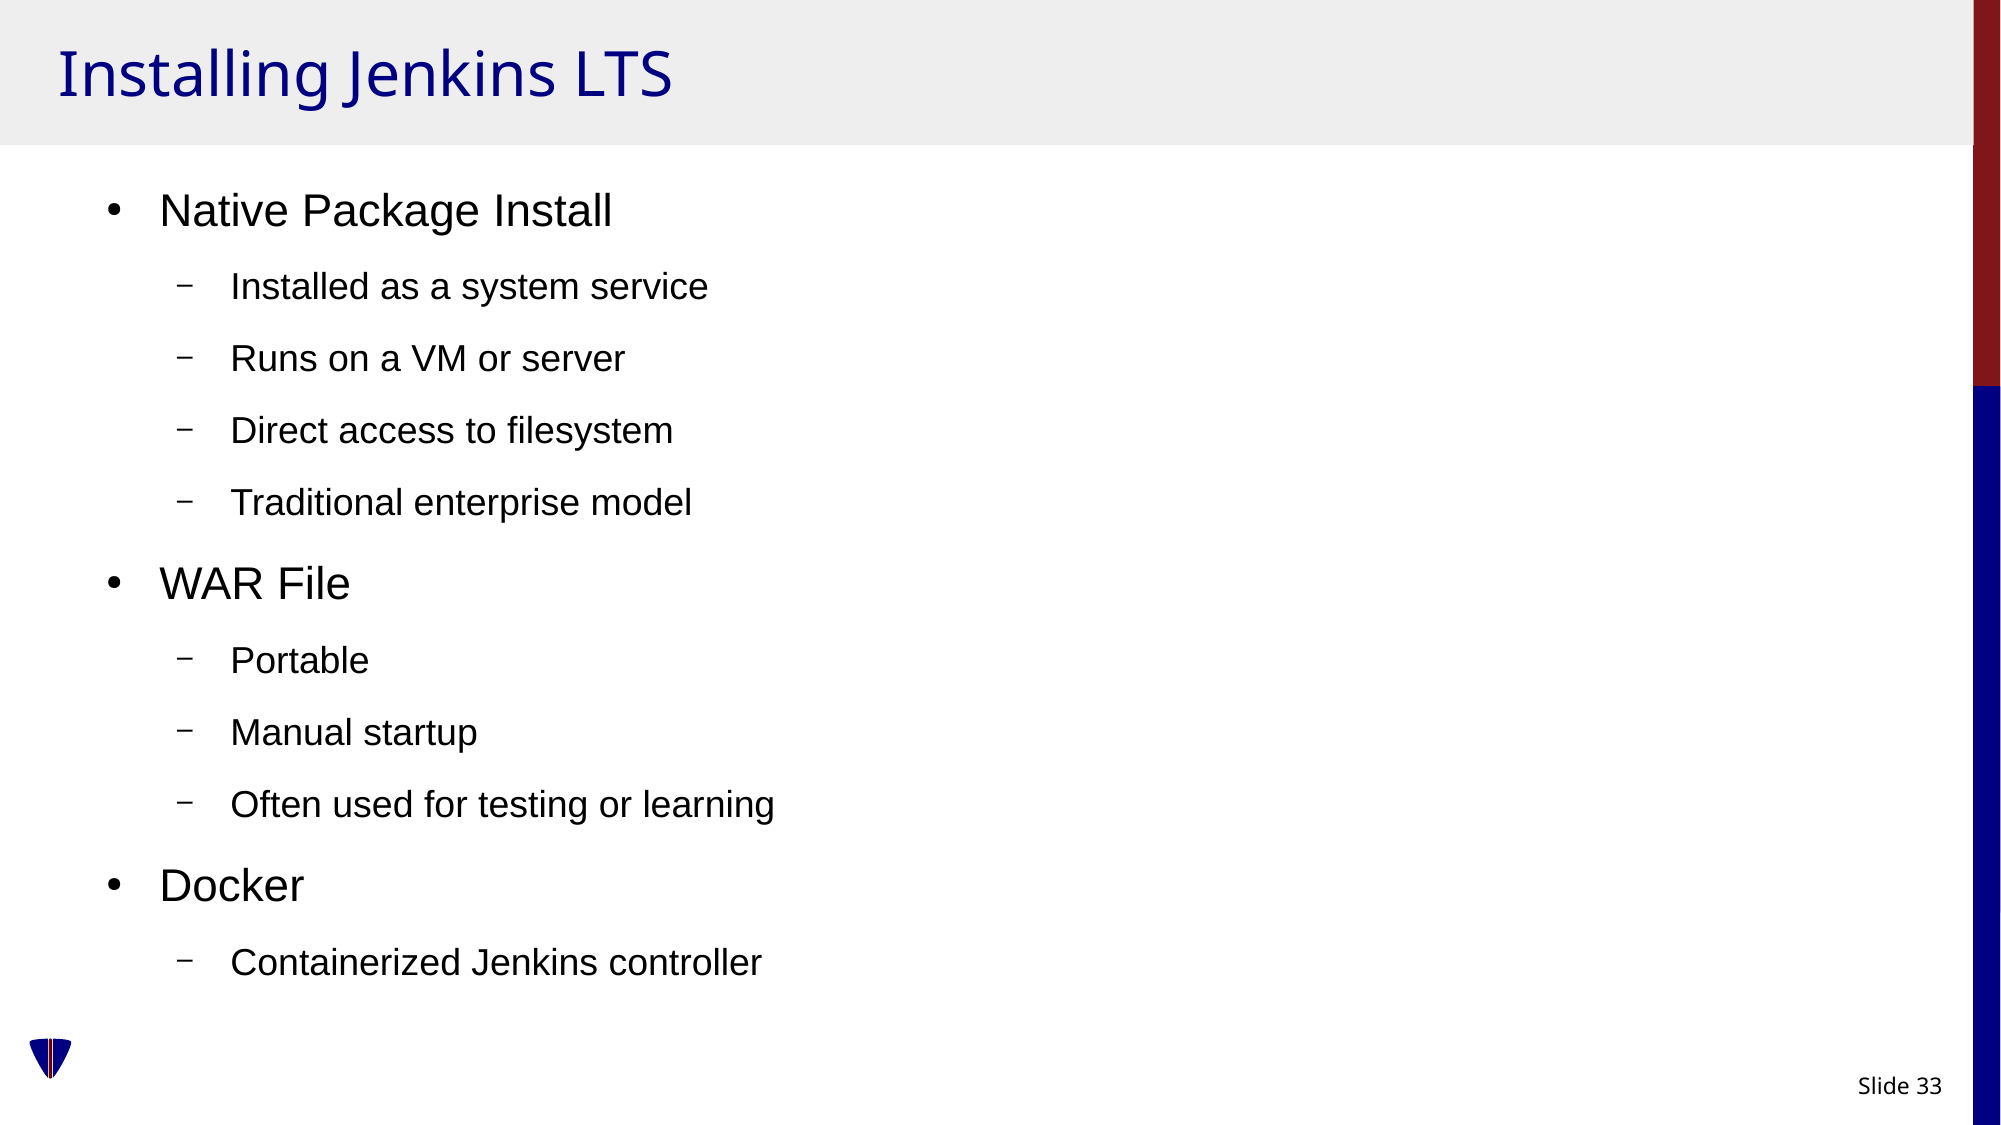

# Installing Jenkins LTS
Native Package Install
Installed as a system service
Runs on a VM or server
Direct access to filesystem
Traditional enterprise model
WAR File
Portable
Manual startup
Often used for testing or learning
Docker
Containerized Jenkins controller